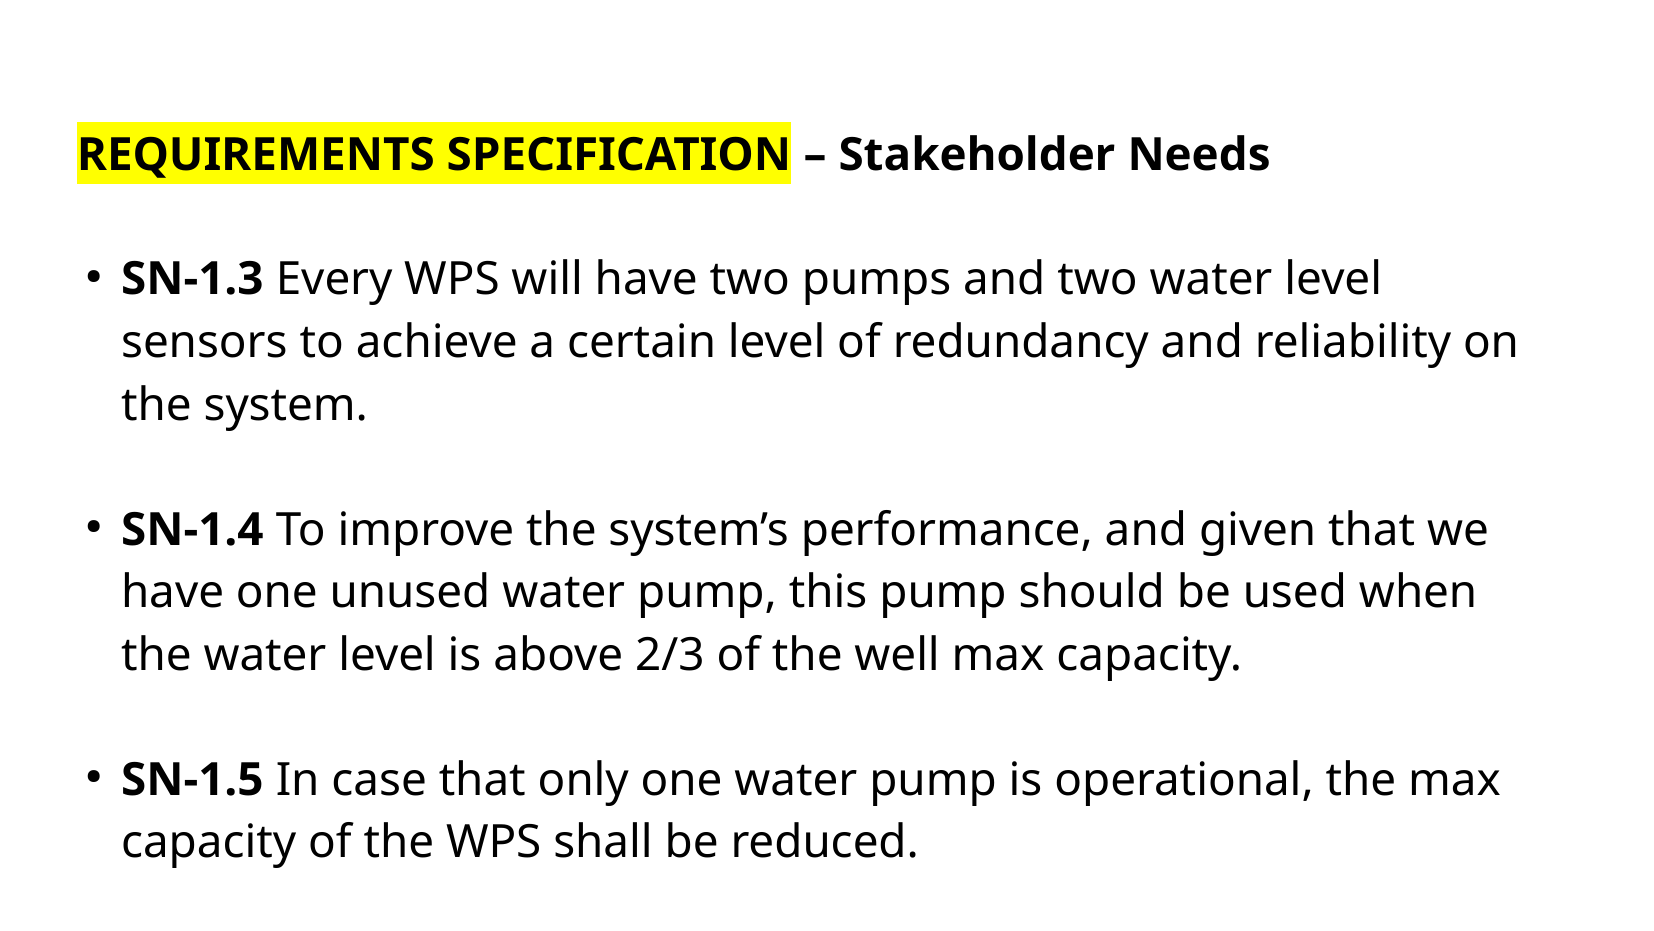

# REQUIREMENTS SPECIFICATION – Stakeholder Needs
SN-1.3 Every WPS will have two pumps and two water level sensors to achieve a certain level of redundancy and reliability on the system.
SN-1.4 To improve the system’s performance, and given that we have one unused water pump, this pump should be used when the water level is above 2/3 of the well max capacity.
SN-1.5 In case that only one water pump is operational, the max capacity of the WPS shall be reduced.